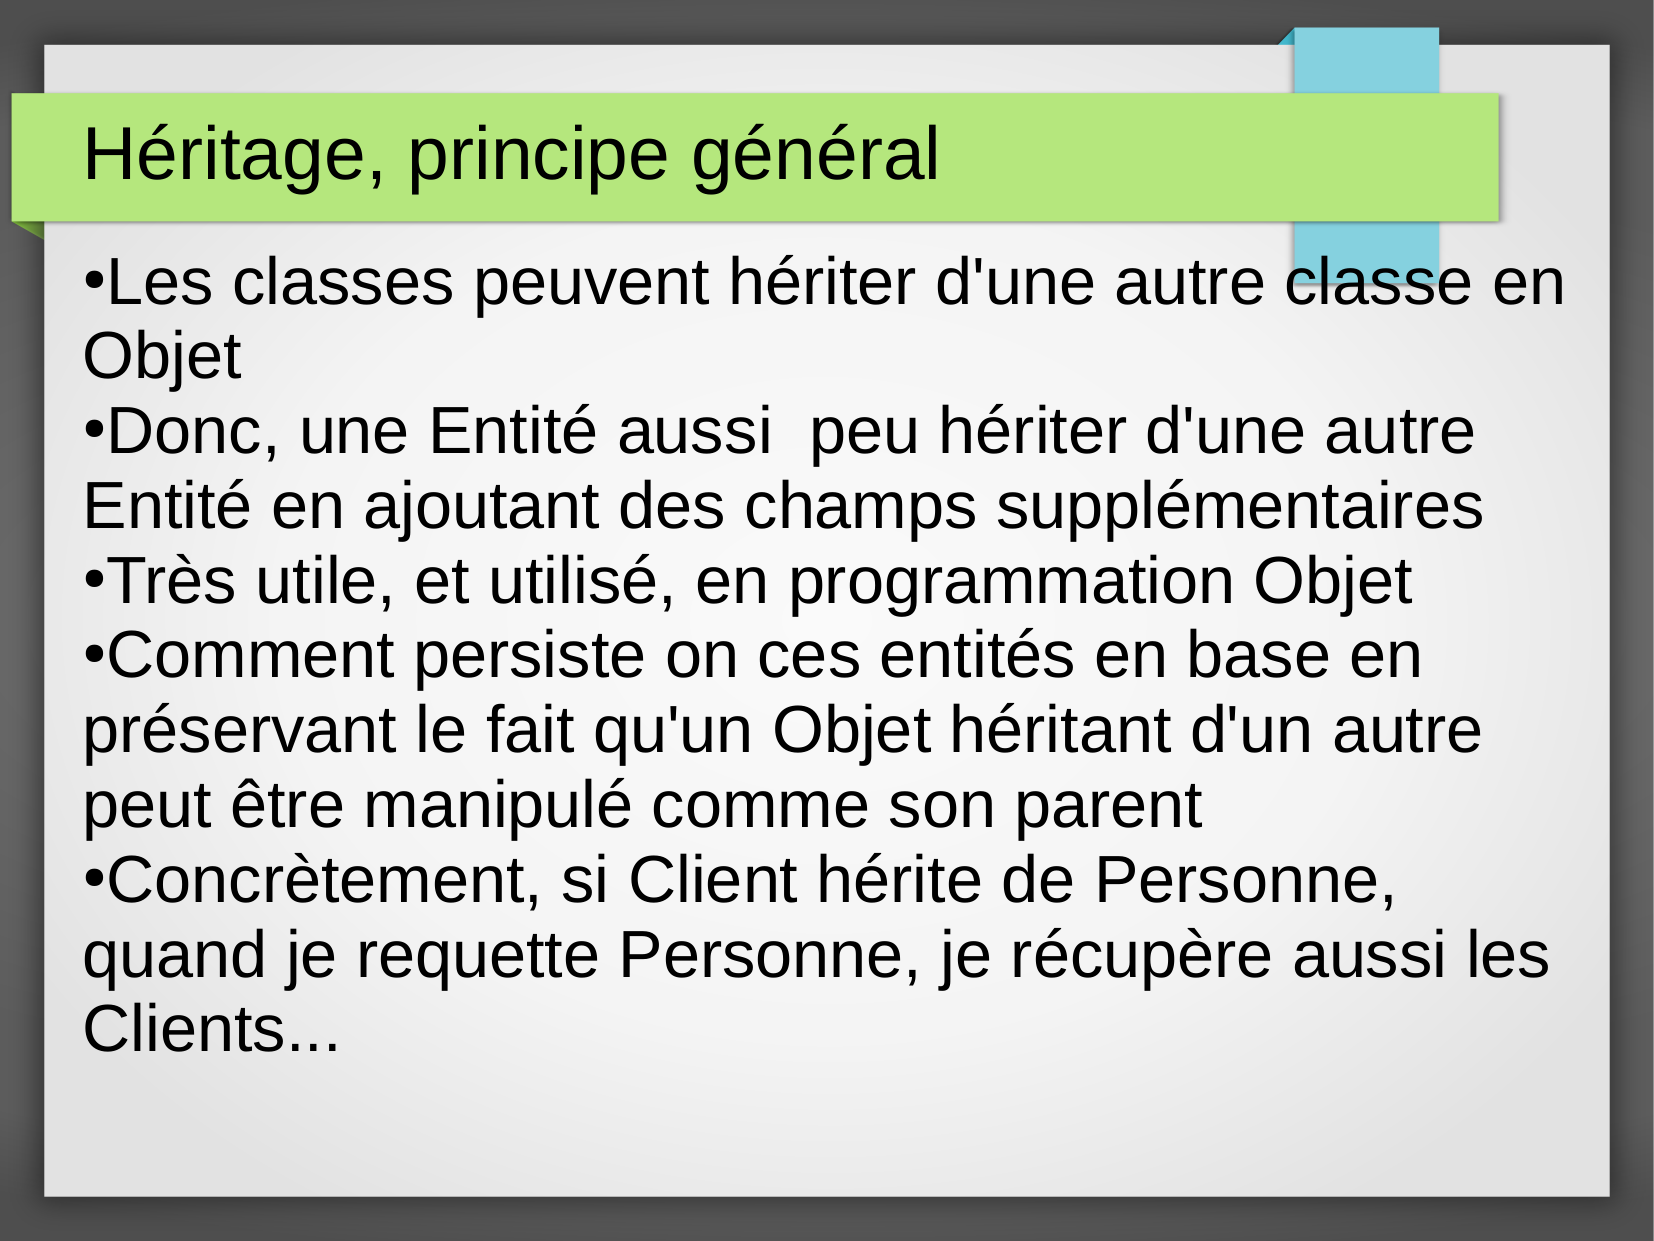

# Héritage, principe général
Les classes peuvent hériter d'une autre classe en Objet
Donc, une Entité aussi peu hériter d'une autre Entité en ajoutant des champs supplémentaires
Très utile, et utilisé, en programmation Objet
Comment persiste on ces entités en base en préservant le fait qu'un Objet héritant d'un autre peut être manipulé comme son parent
Concrètement, si Client hérite de Personne, quand je requette Personne, je récupère aussi les Clients...